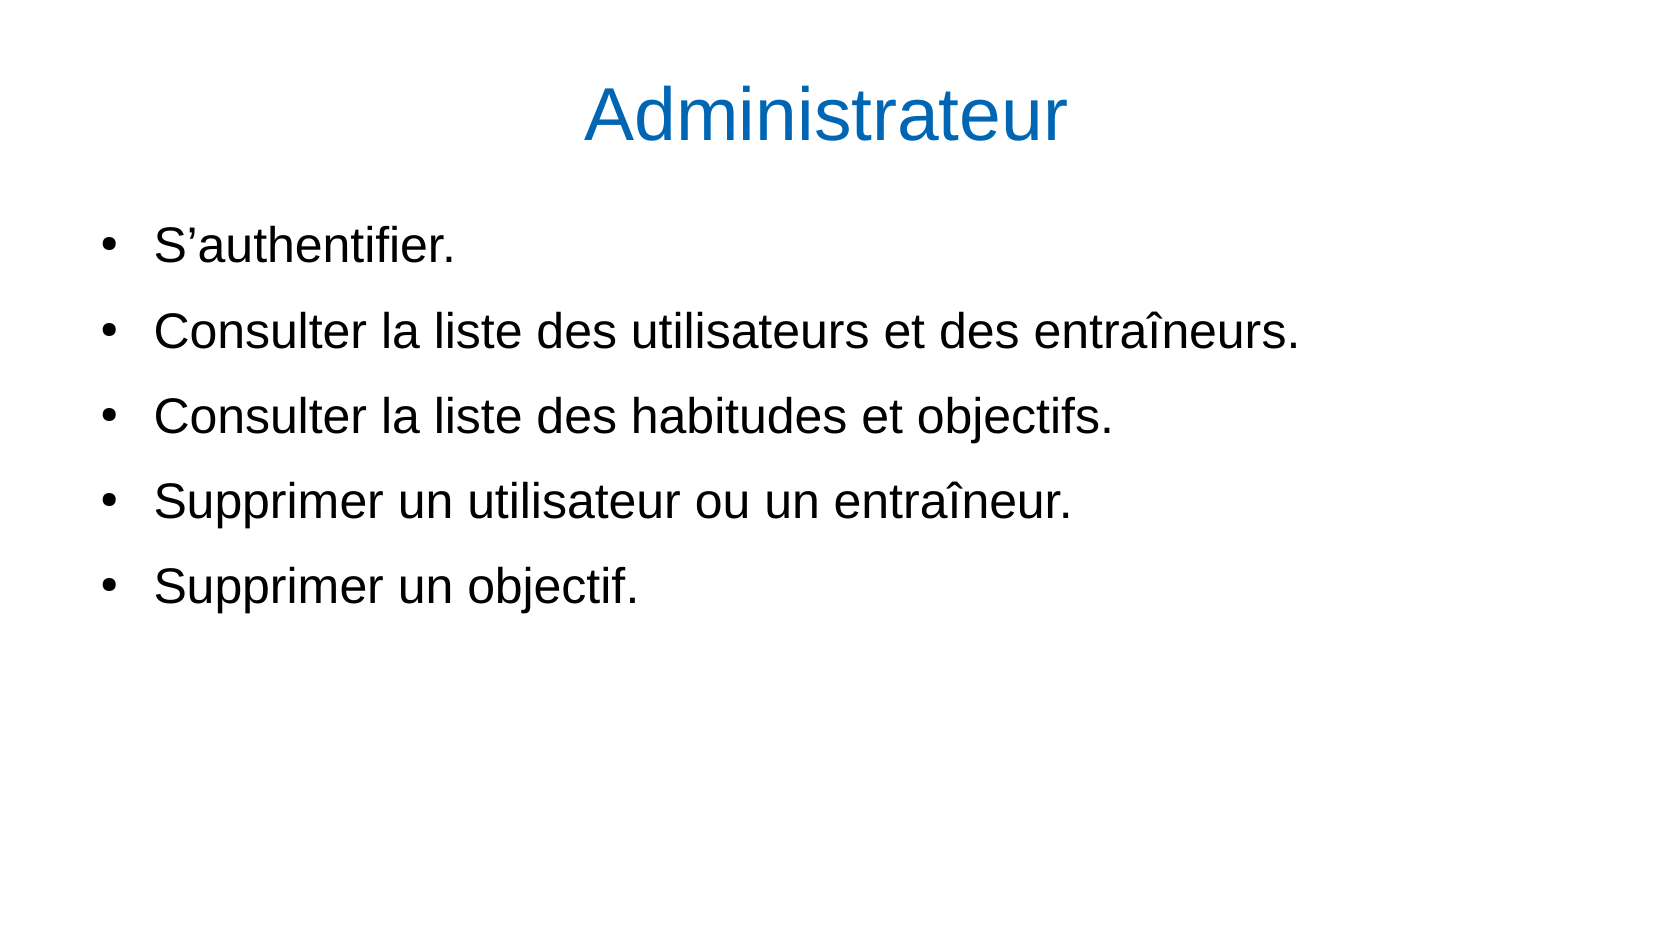

# Administrateur
S’authentifier.
Consulter la liste des utilisateurs et des entraîneurs.
Consulter la liste des habitudes et objectifs.
Supprimer un utilisateur ou un entraîneur.
Supprimer un objectif.